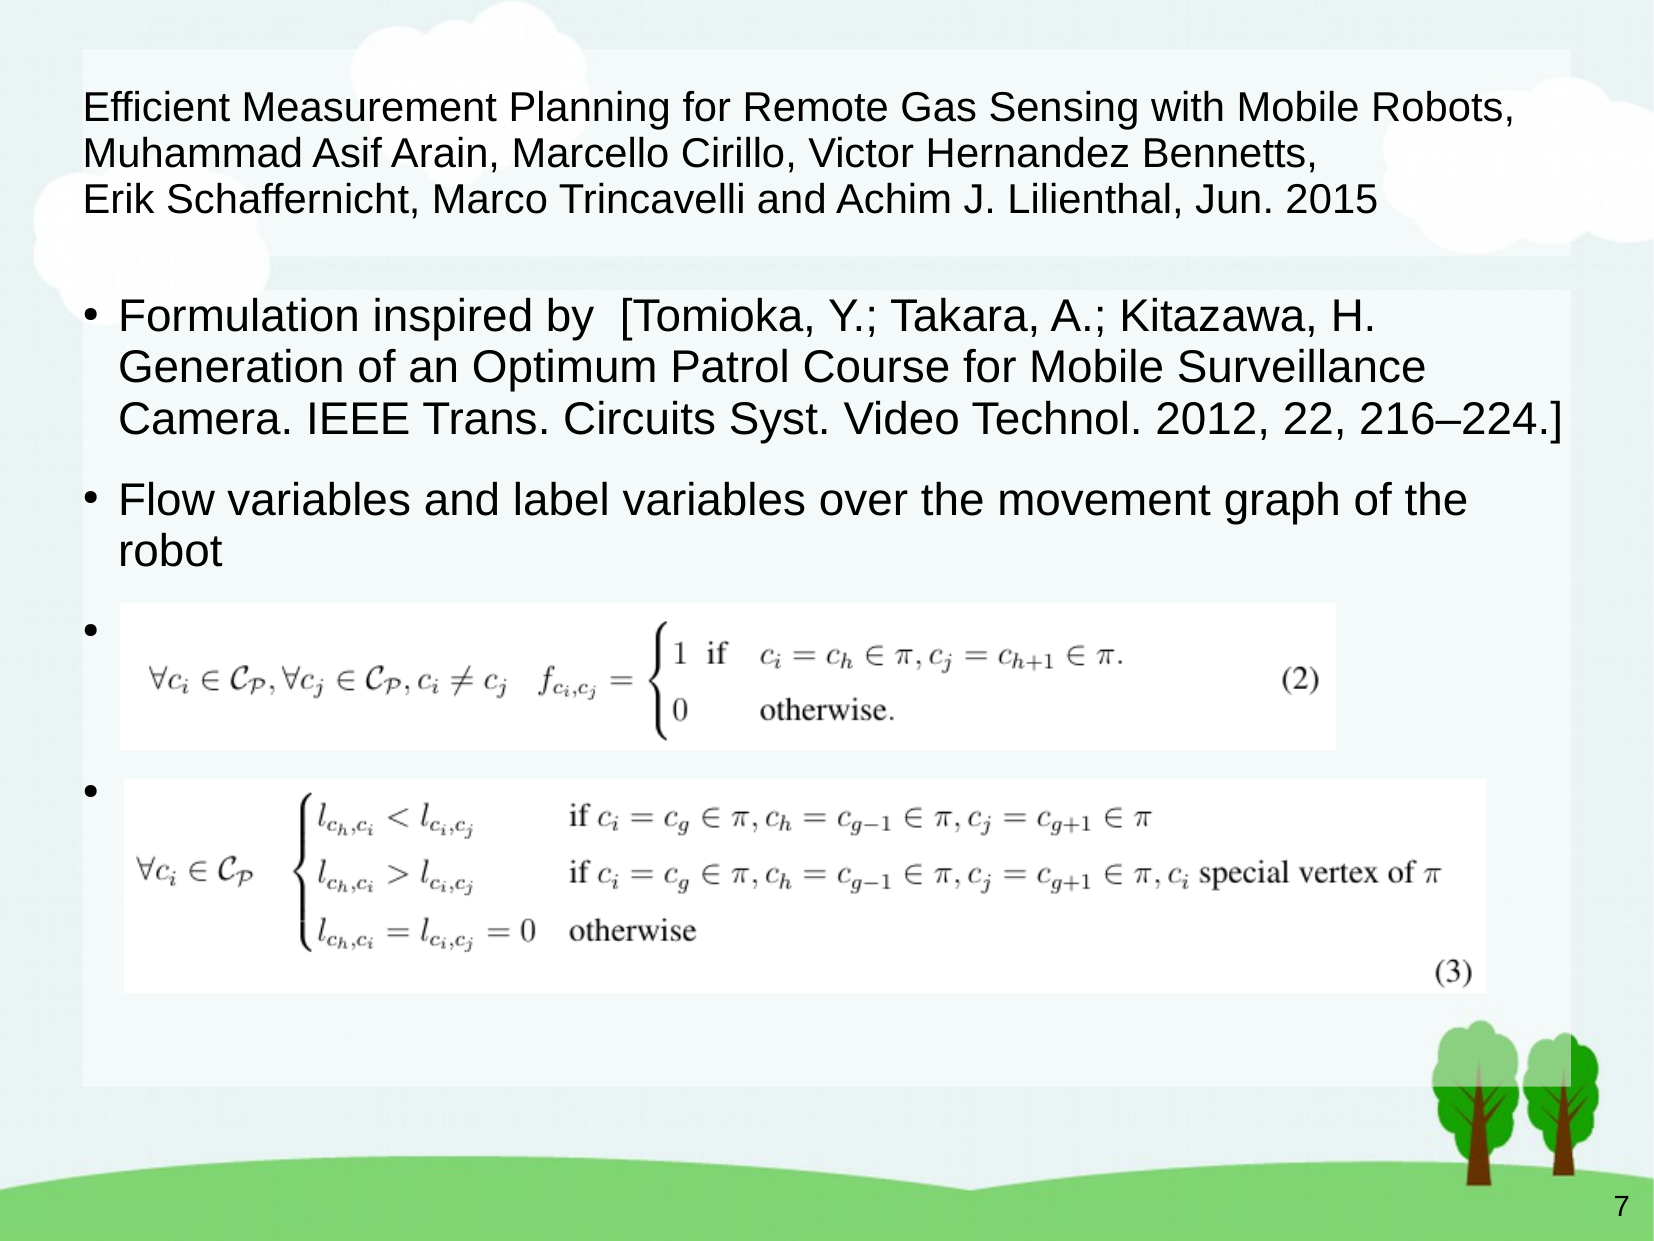

# Efficient Measurement Planning for Remote Gas Sensing with Mobile Robots, Muhammad Asif Arain, Marcello Cirillo, Victor Hernandez Bennetts, Erik Schaffernicht, Marco Trincavelli and Achim J. Lilienthal, Jun. 2015
Formulation inspired by [Tomioka, Y.; Takara, A.; Kitazawa, H. Generation of an Optimum Patrol Course for Mobile Surveillance Camera. IEEE Trans. Circuits Syst. Video Technol. 2012, 22, 216–224.]
Flow variables and label variables over the movement graph of the robot
7